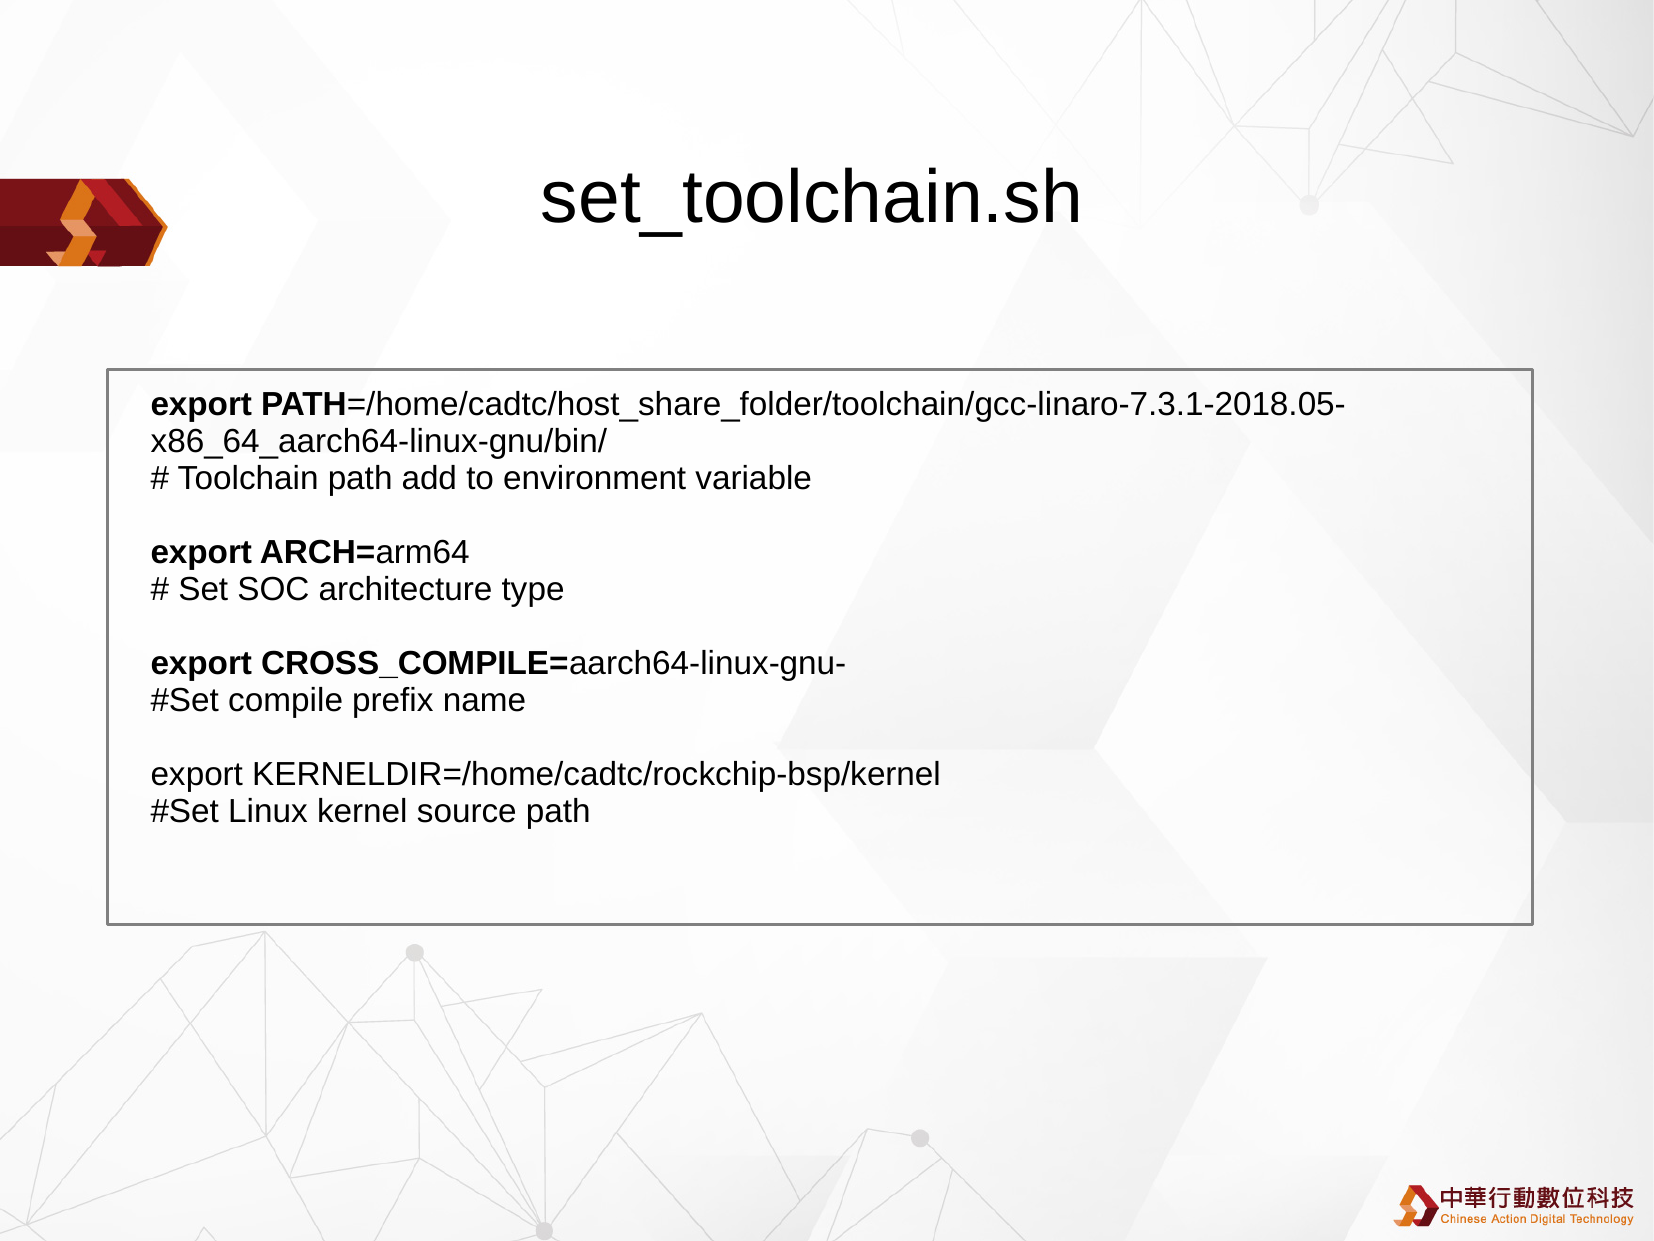

# set_toolchain.sh
export PATH=/home/cadtc/host_share_folder/toolchain/gcc-linaro-7.3.1-2018.05-x86_64_aarch64-linux-gnu/bin/
# Toolchain path add to environment variable
export ARCH=arm64
# Set SOC architecture type
export CROSS_COMPILE=aarch64-linux-gnu-
#Set compile prefix name
export KERNELDIR=/home/cadtc/rockchip-bsp/kernel
#Set Linux kernel source path